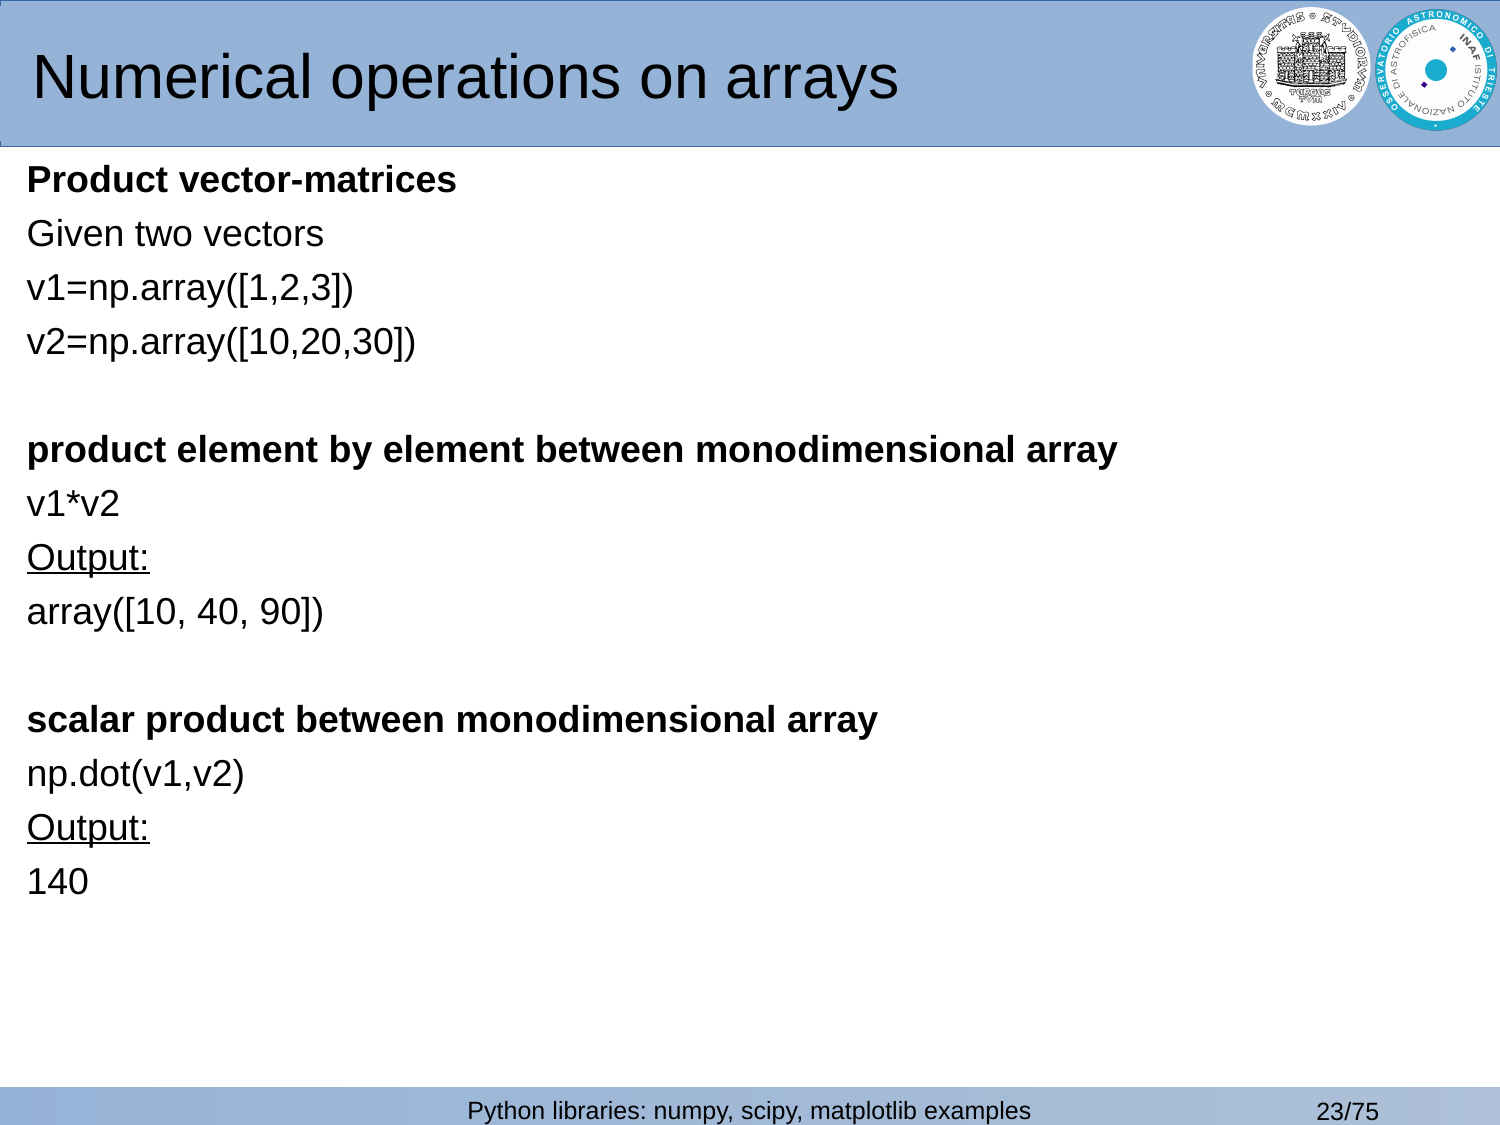

Numerical operations on arrays
# Product vector-matrices
Given two vectors
v1=np.array([1,2,3])
v2=np.array([10,20,30])
product element by element between monodimensional array
v1*v2
Output:
array([10, 40, 90])
scalar product between monodimensional array
np.dot(v1,v2)
Output:
140